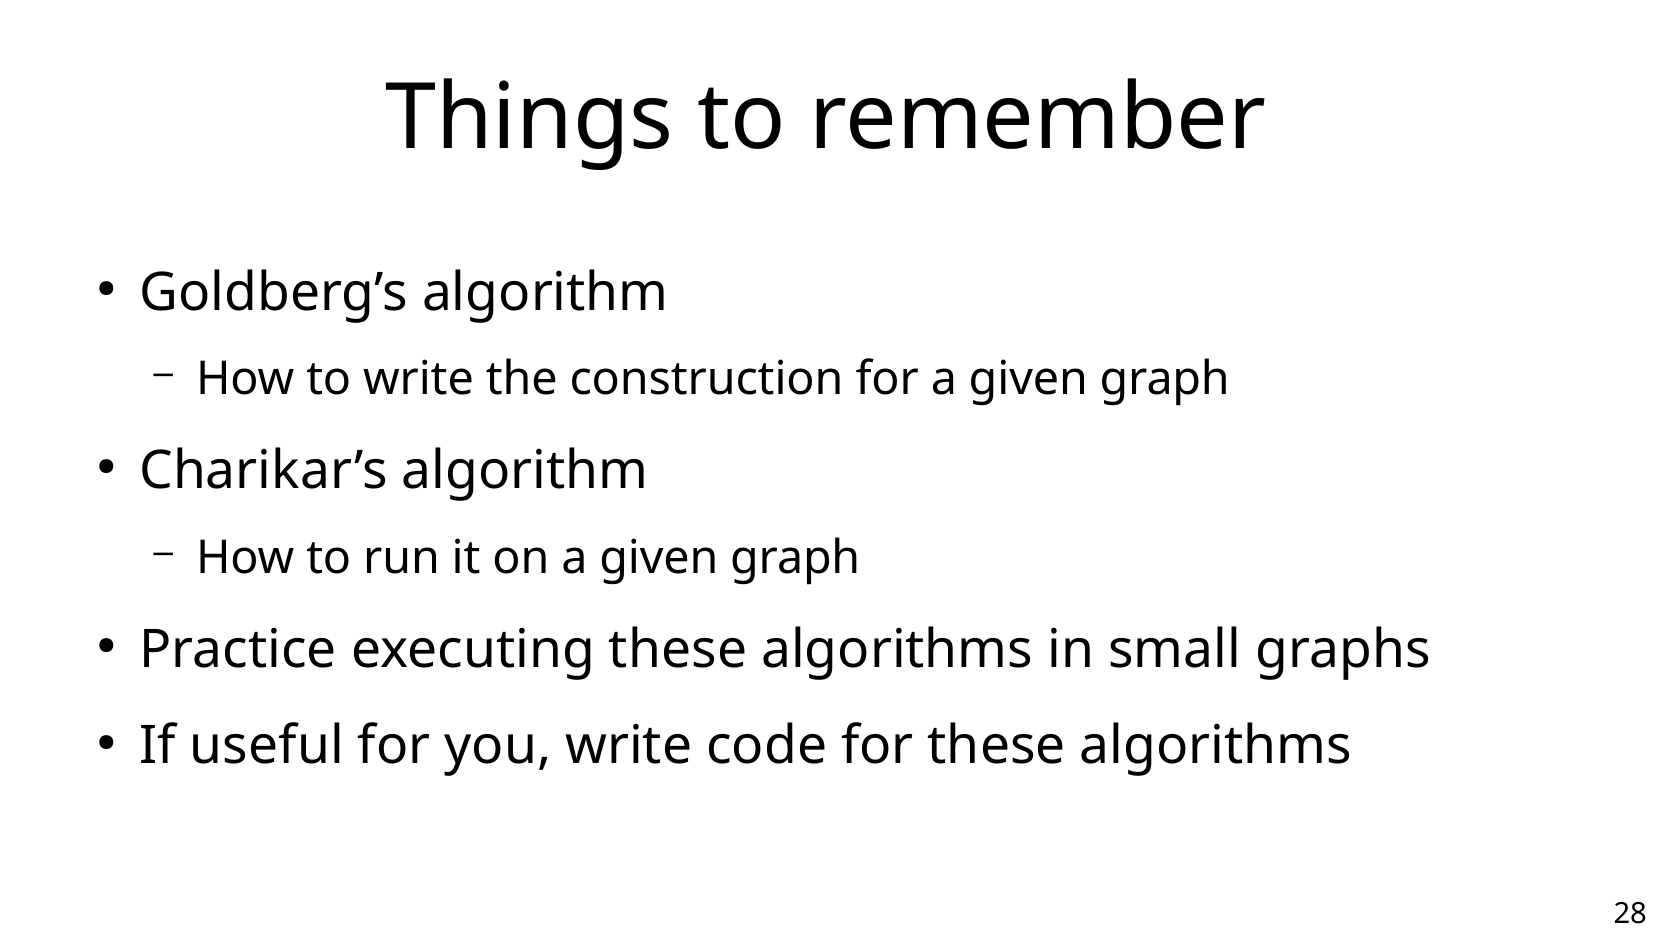

# Things to remember
Goldberg’s algorithm
How to write the construction for a given graph
Charikar’s algorithm
How to run it on a given graph
Practice executing these algorithms in small graphs
If useful for you, write code for these algorithms
28